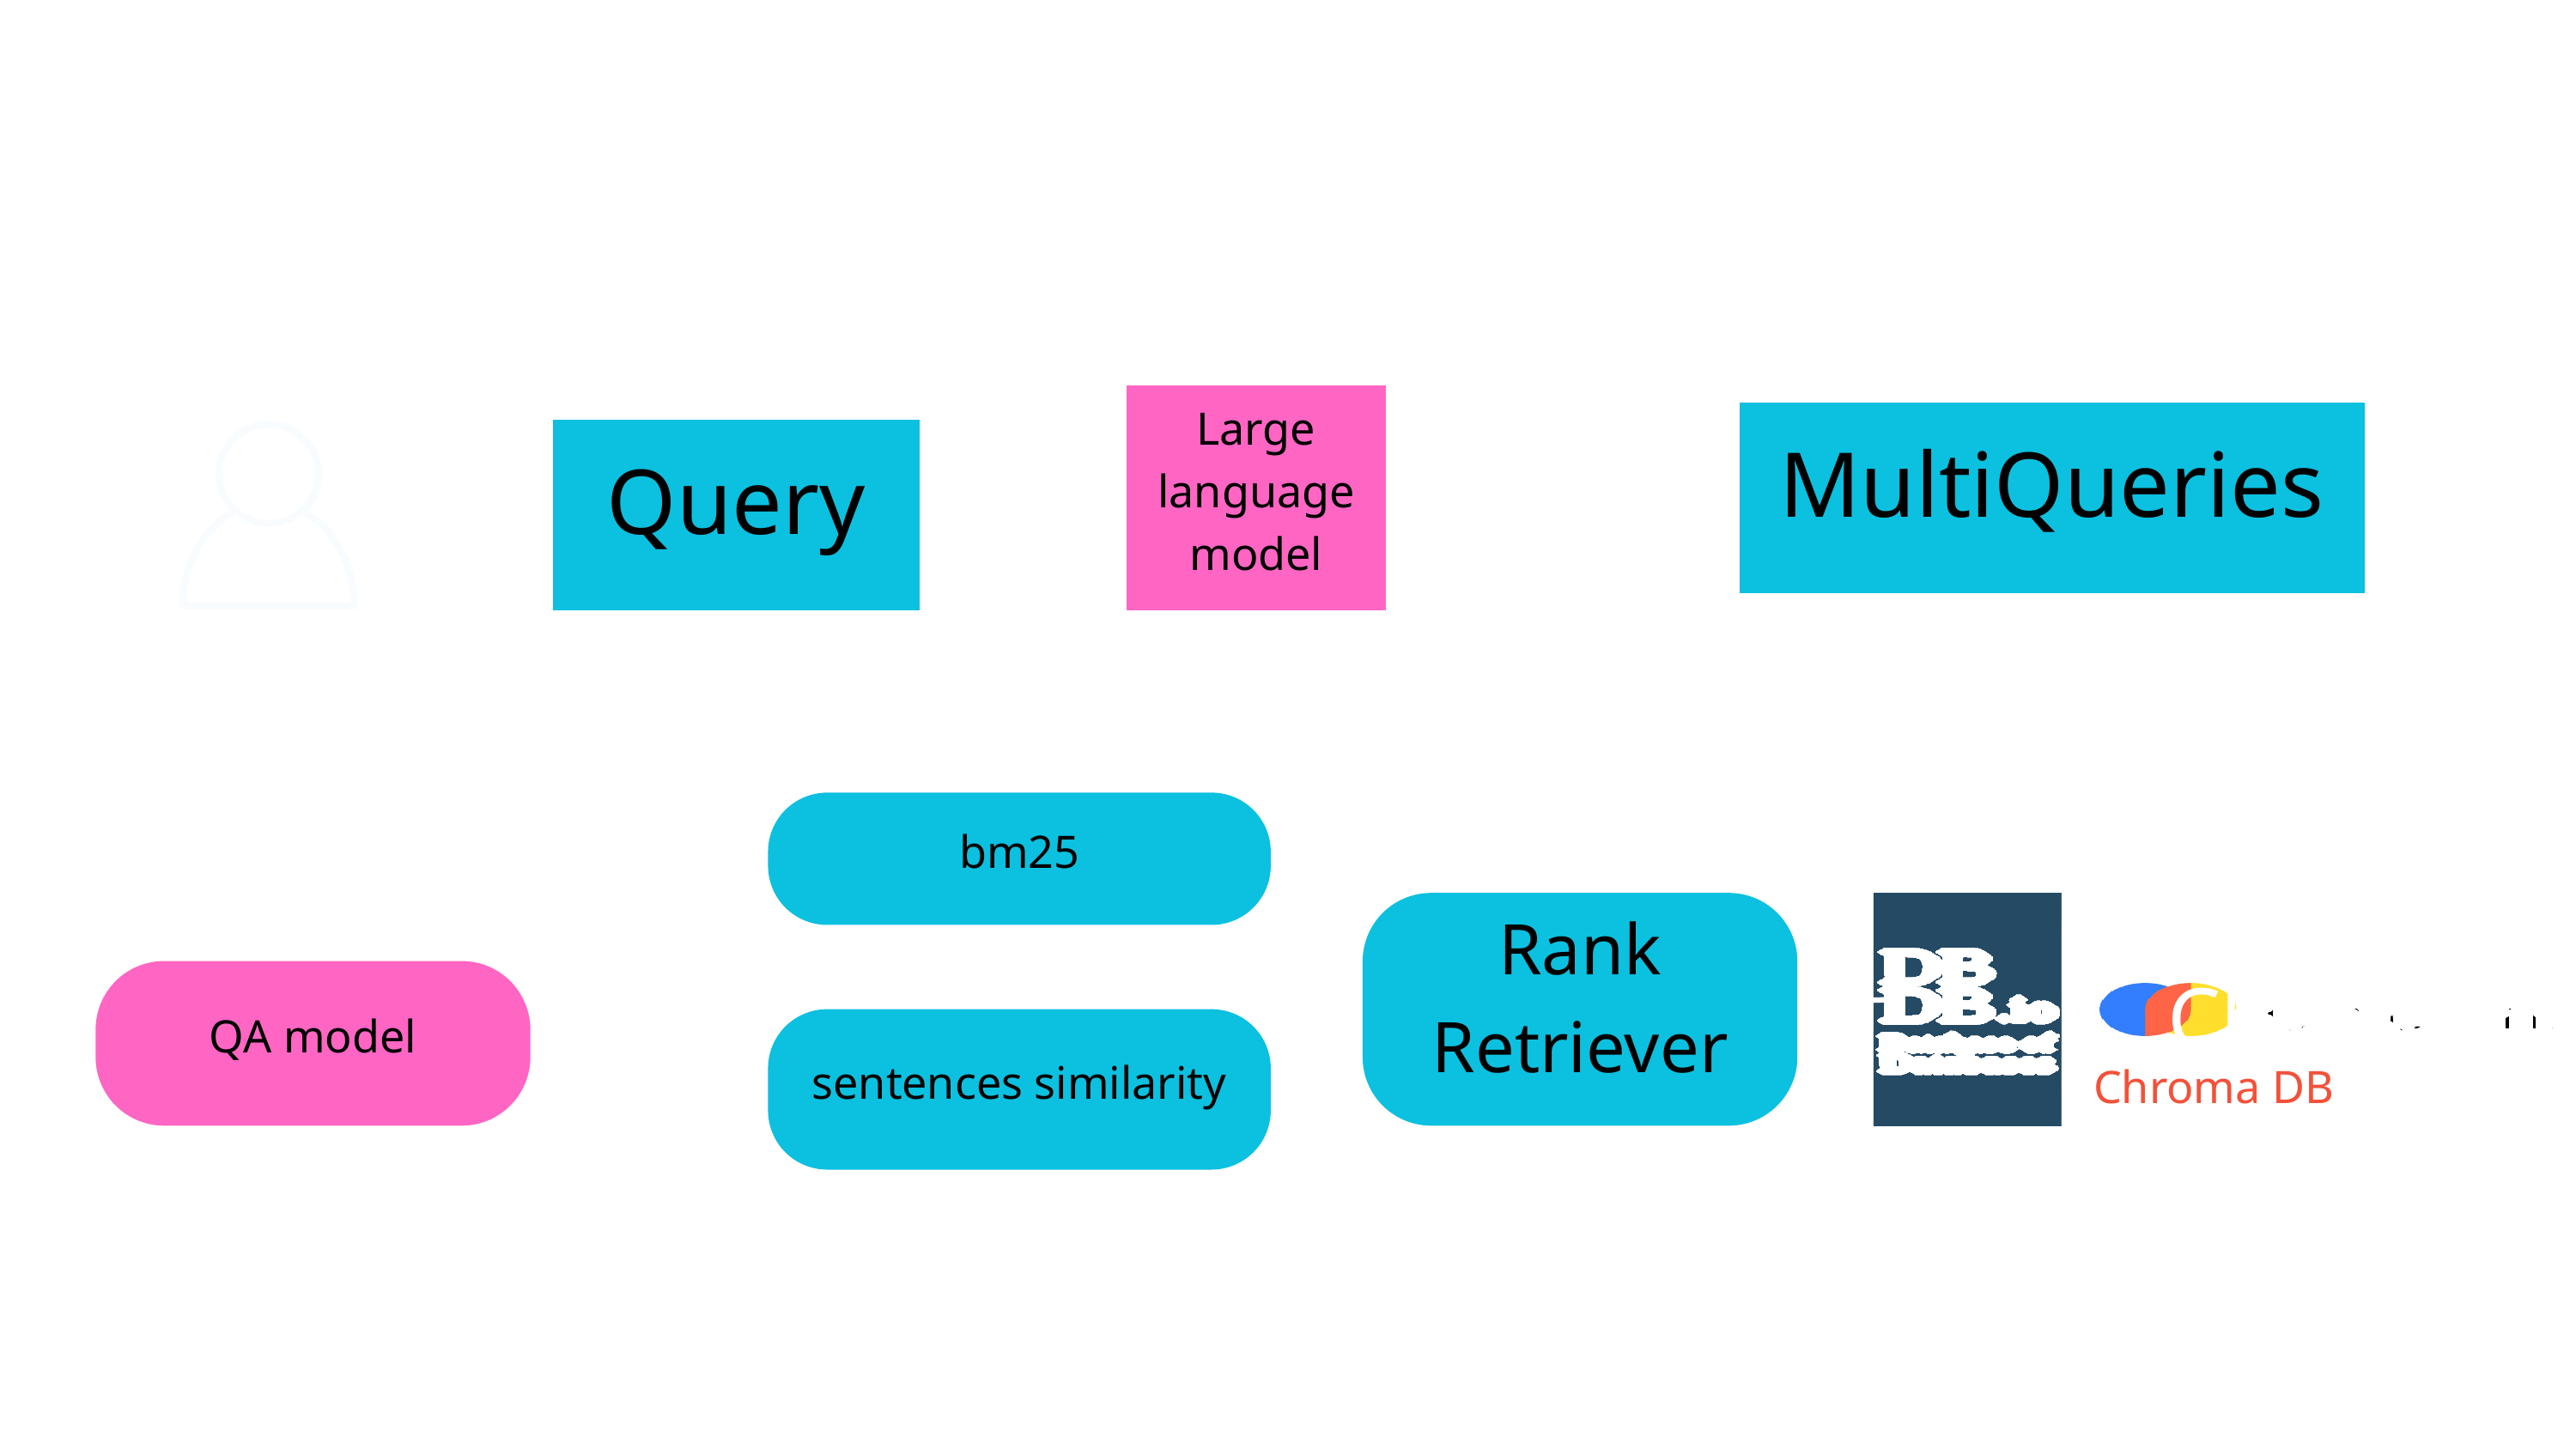

CHAT BOT HỎI ĐÁP
MultiQueries
Large language model
Query
user
bm25
Rank Retriever
Chroma
QA model
sentences similarity
Chroma DB